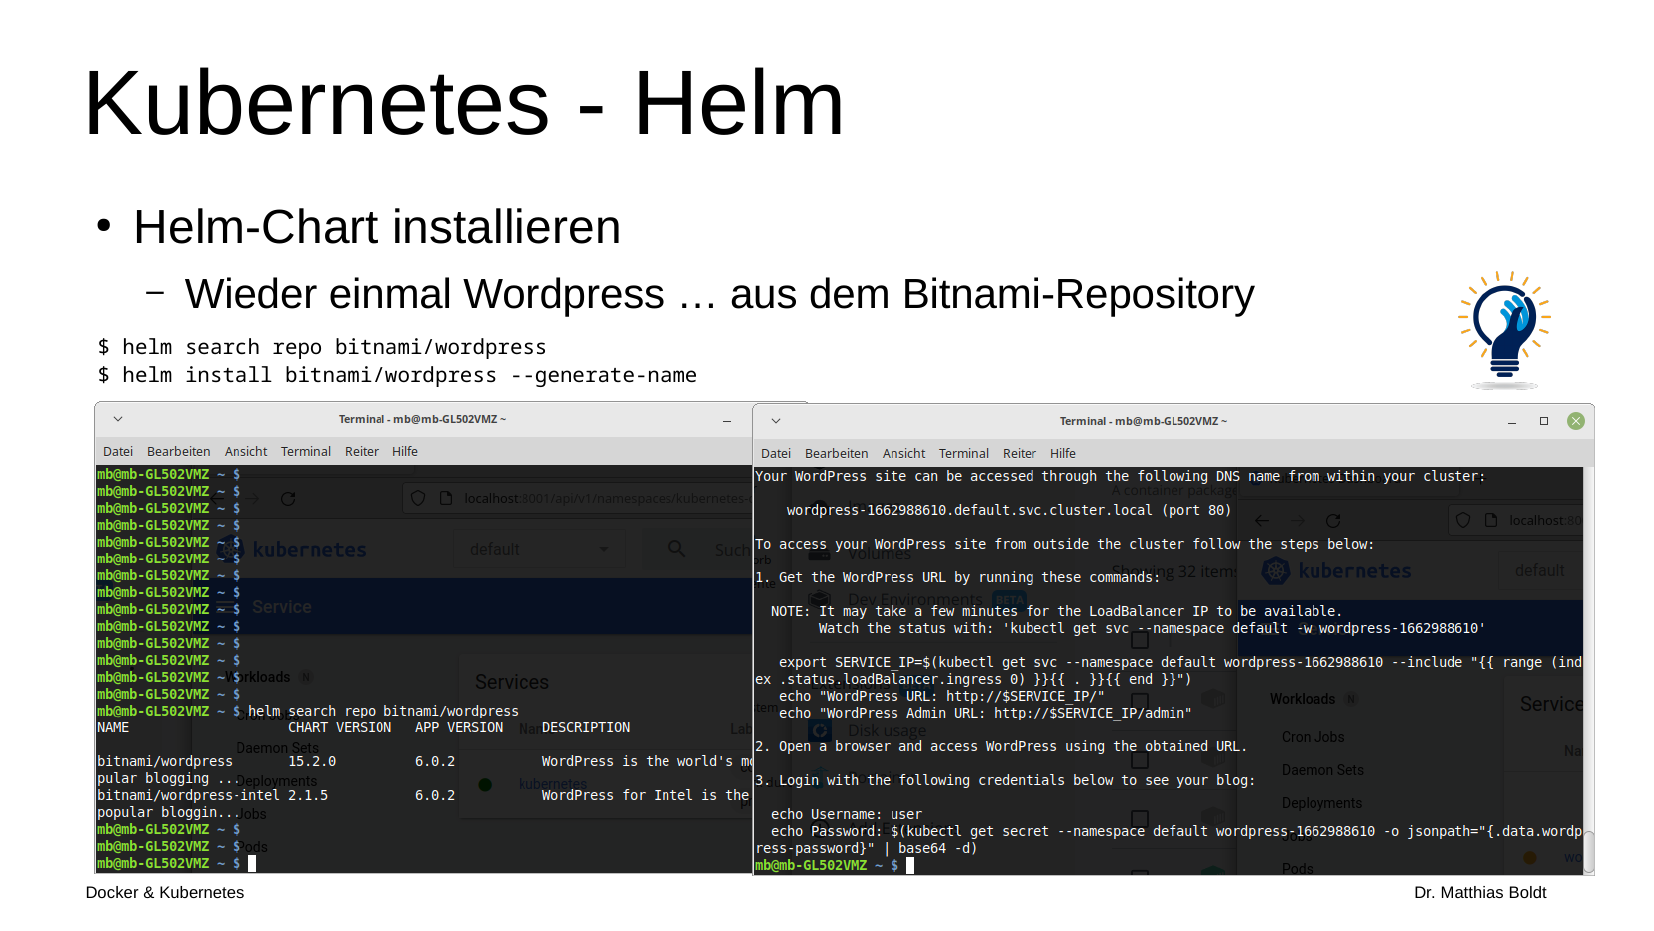

# Kubernetes - Helm
Helm-Chart installieren
Wieder einmal Wordpress … aus dem Bitnami-Repository
$ helm search repo bitnami/wordpress
$ helm install bitnami/wordpress --generate-name
Docker & Kubernetes																Dr. Matthias Boldt